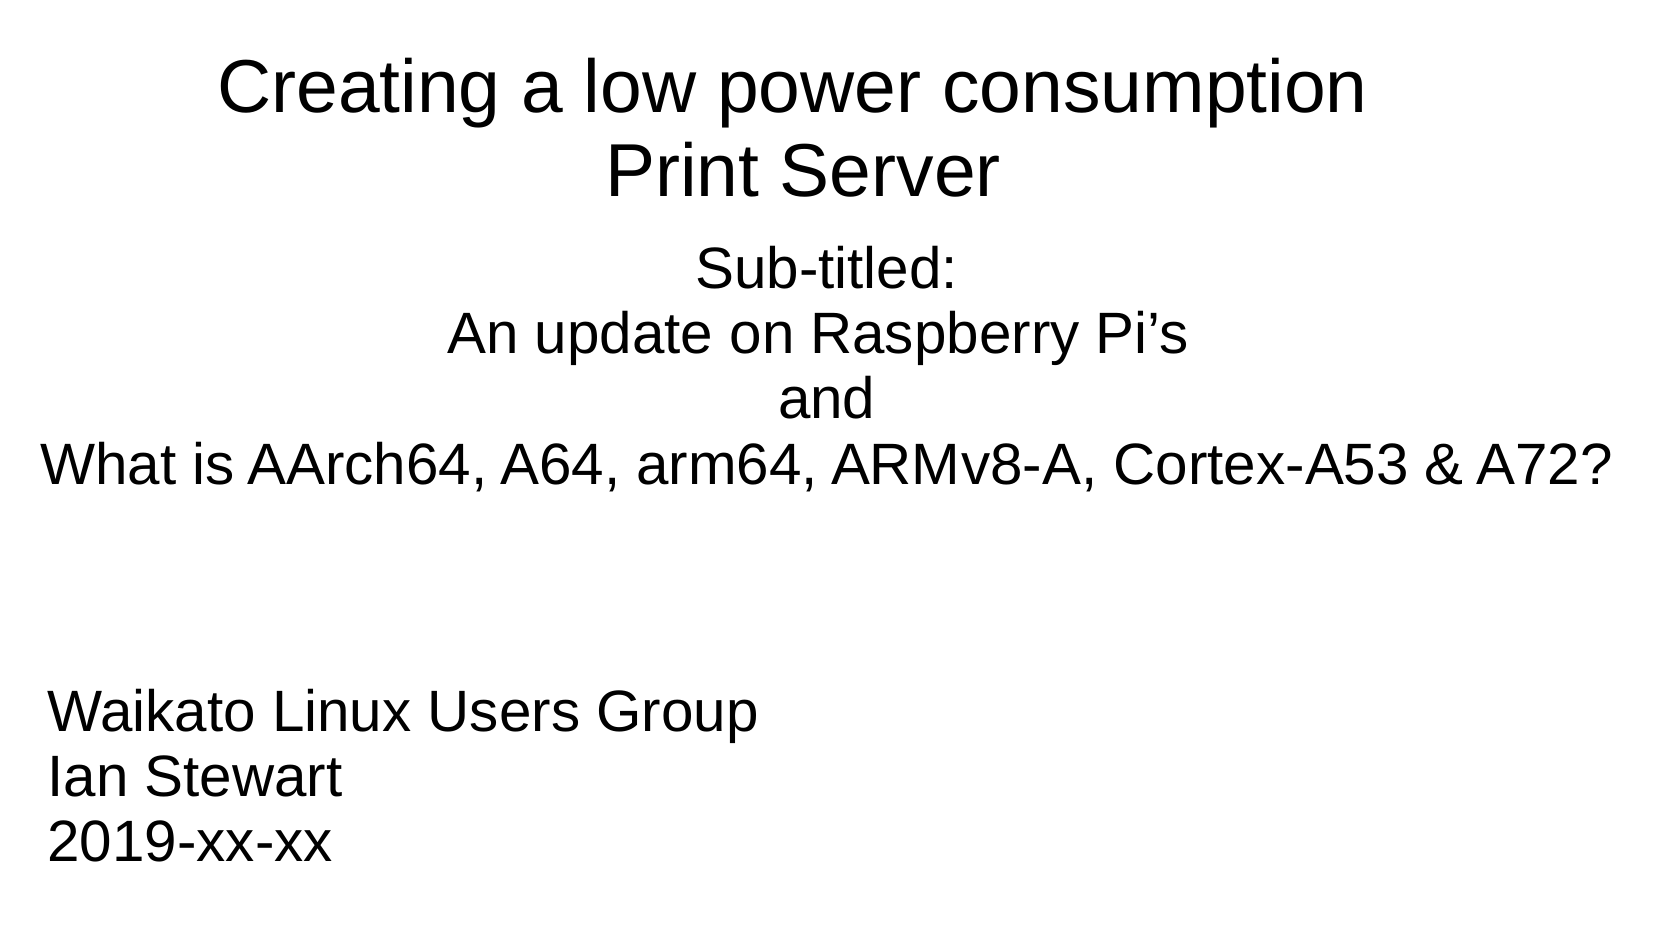

# Creating a low power consumption Print Server
Sub-titled:
An update on Raspberry Pi’s
and
What is AArch64, A64, arm64, ARMv8-A, Cortex-A53 & A72?
Waikato Linux Users Group
Ian Stewart
2019-xx-xx